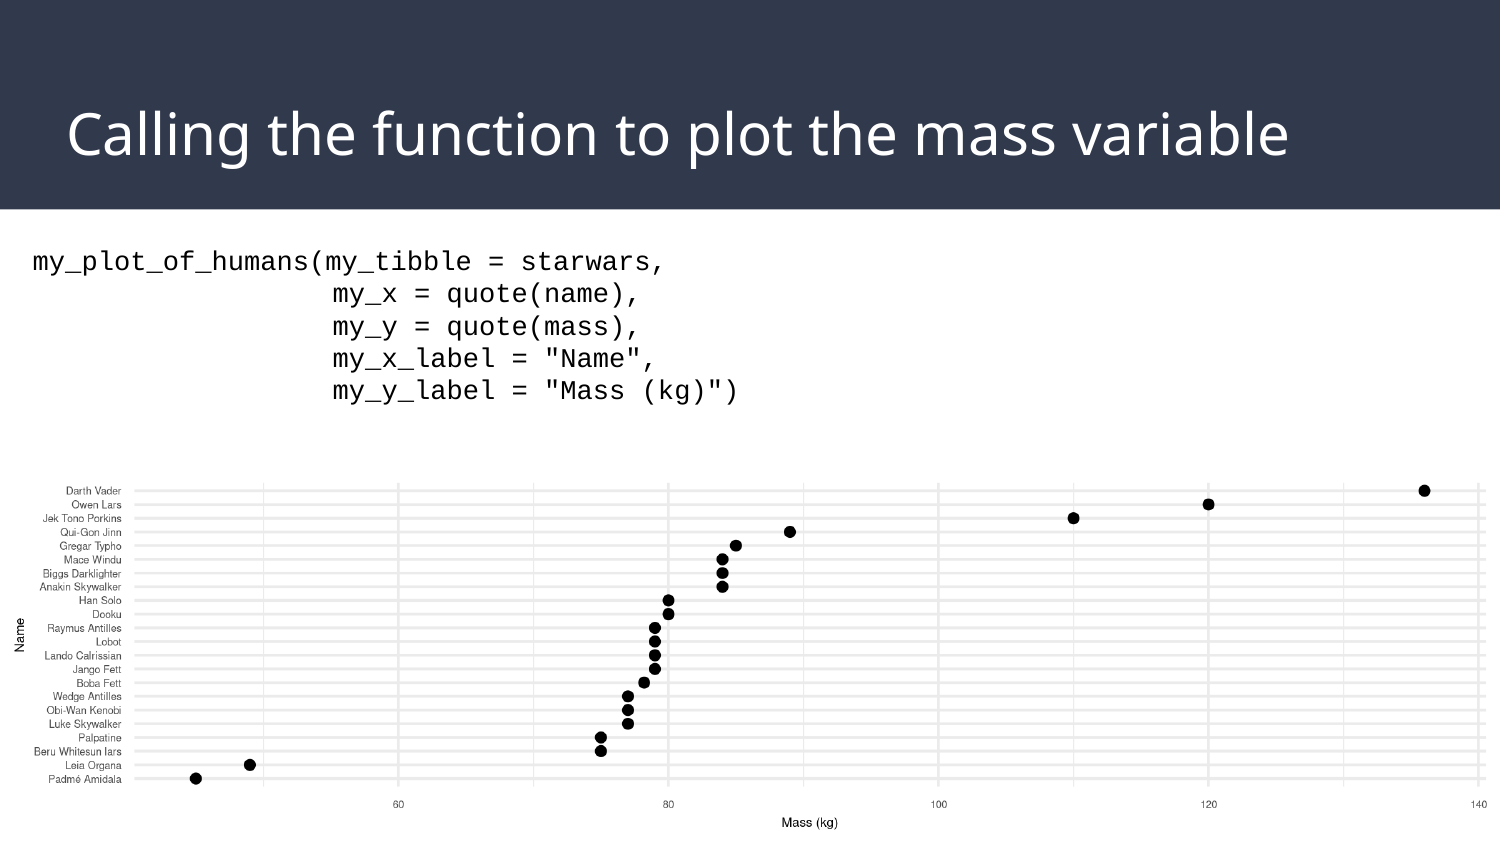

# Calling the function to plot the mass variable
my_plot_of_humans(my_tibble = starwars,
 	my_x = quote(name),
 	my_y = quote(mass),
 	my_x_label = "Name",
 	my_y_label = "Mass (kg)")